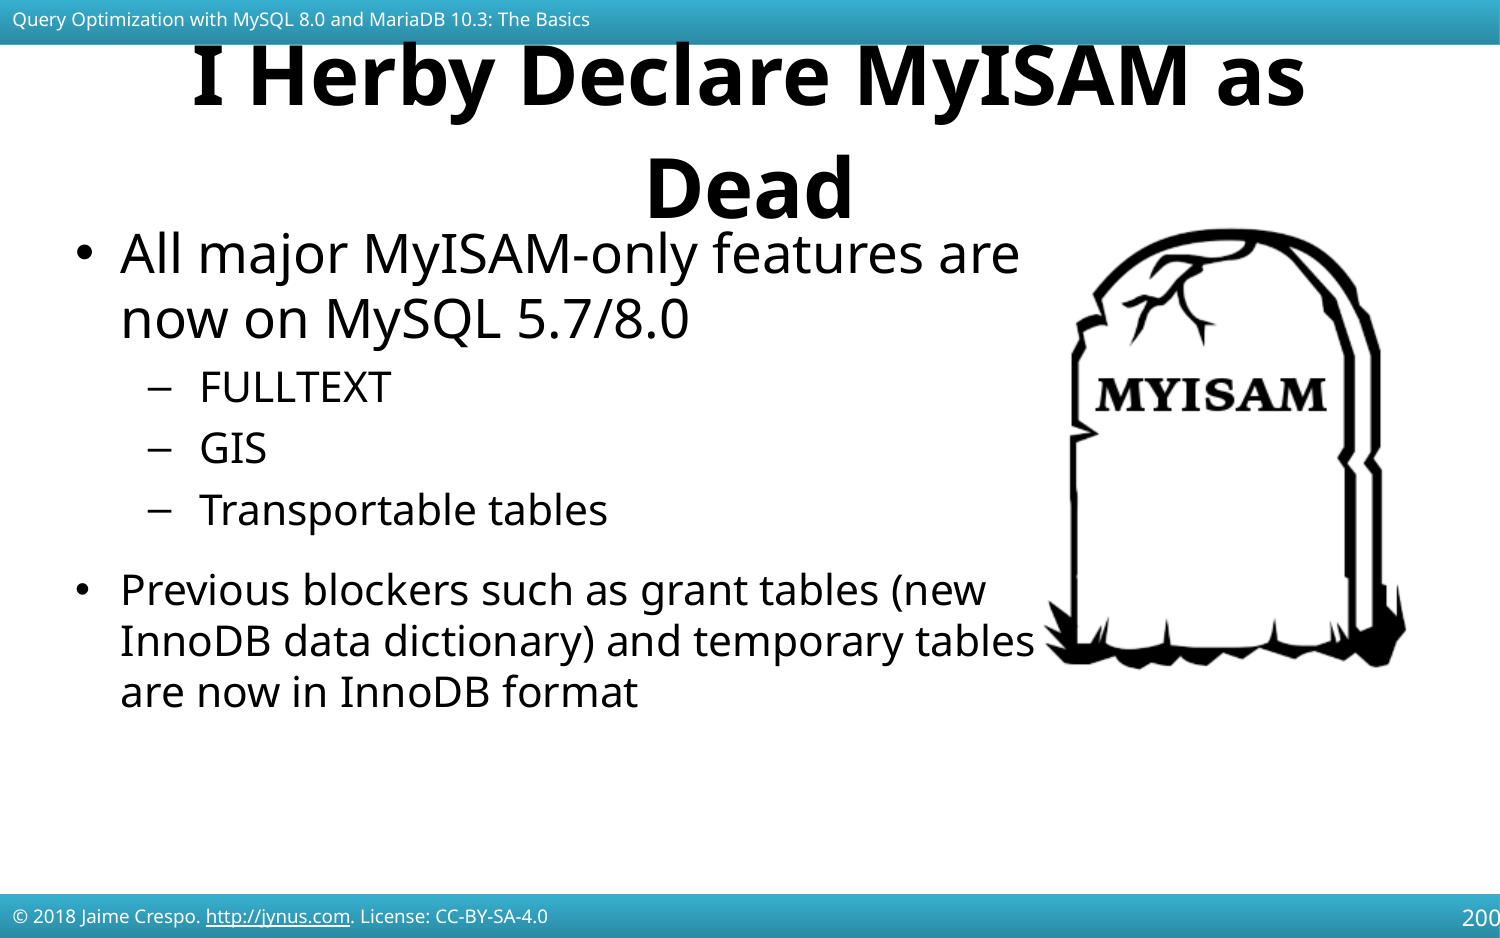

# I Herby Declare MyISAM as Dead
All major MyISAM-only features are now on MySQL 5.7/8.0
FULLTEXT
GIS
Transportable tables
Previous blockers such as grant tables (new InnoDB data dictionary) and temporary tables are now in InnoDB format